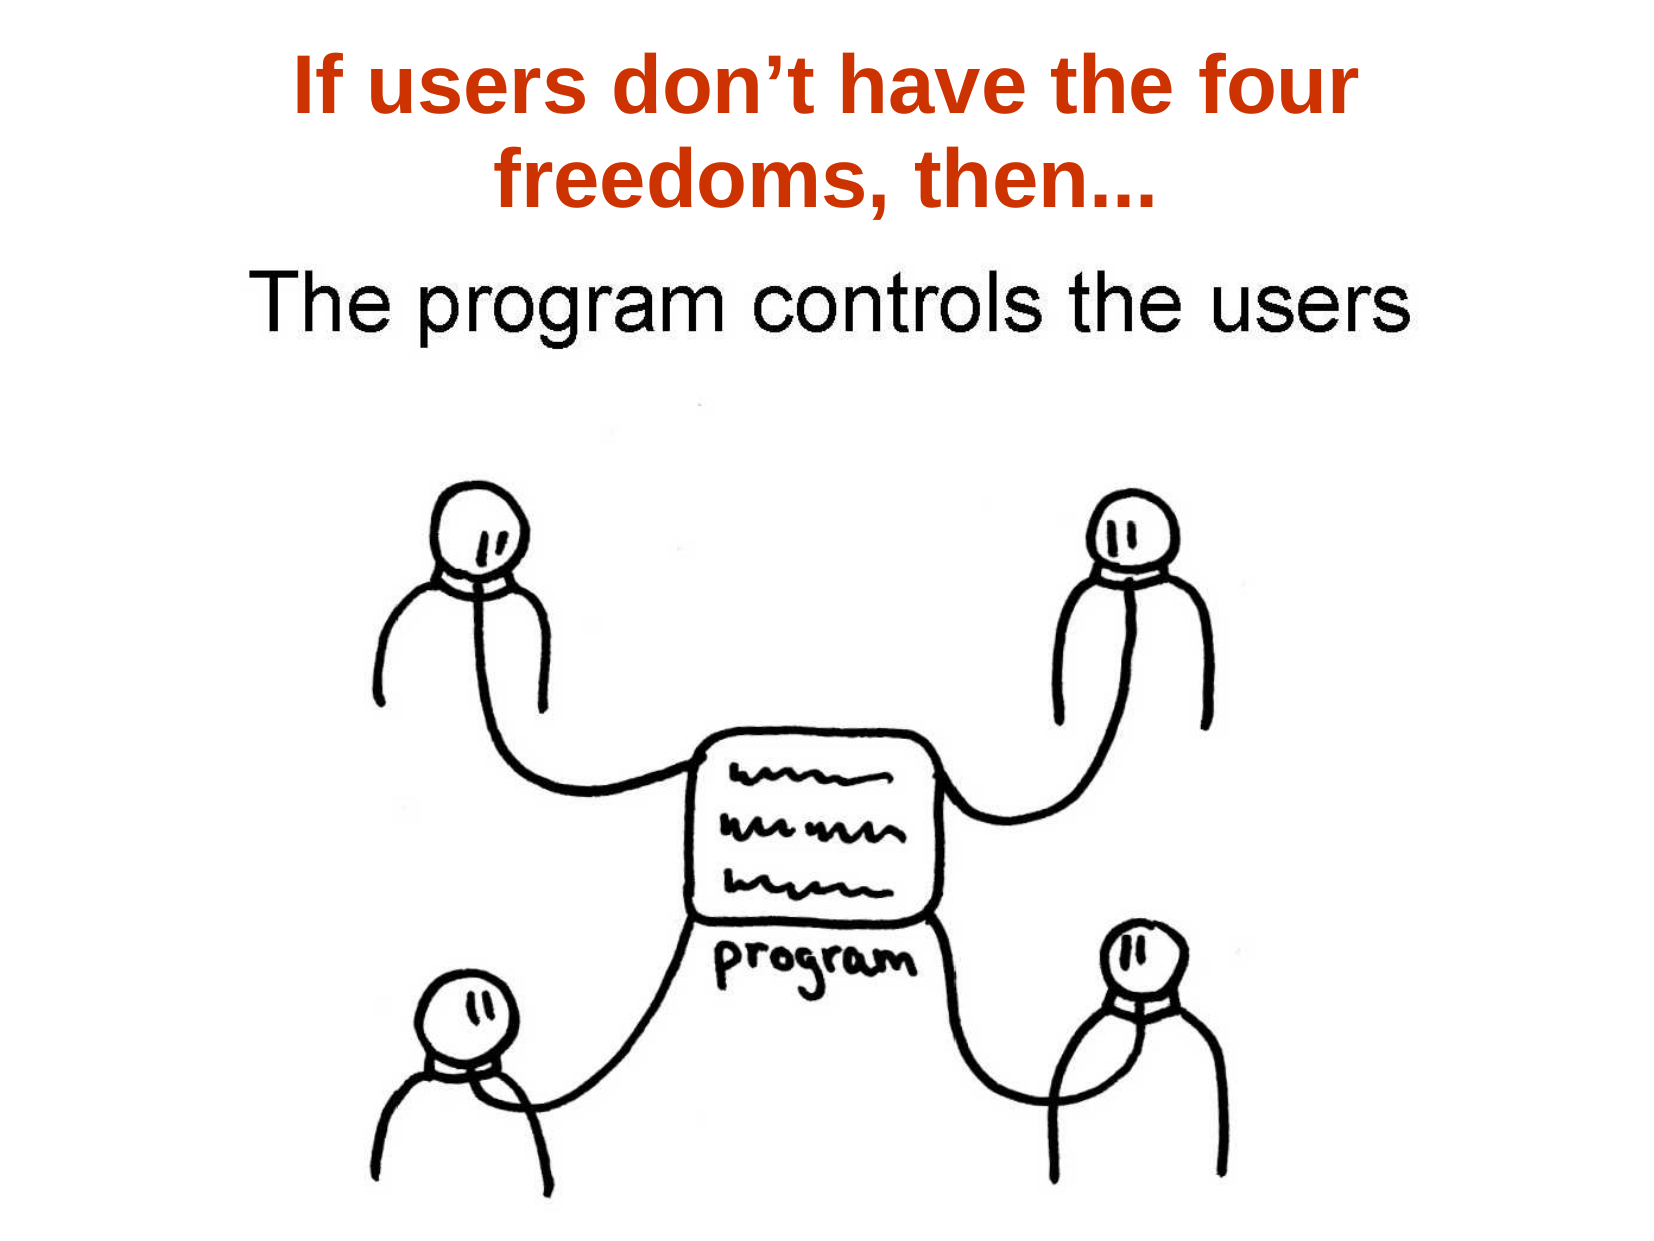

# If users don’t have the four freedoms, then...